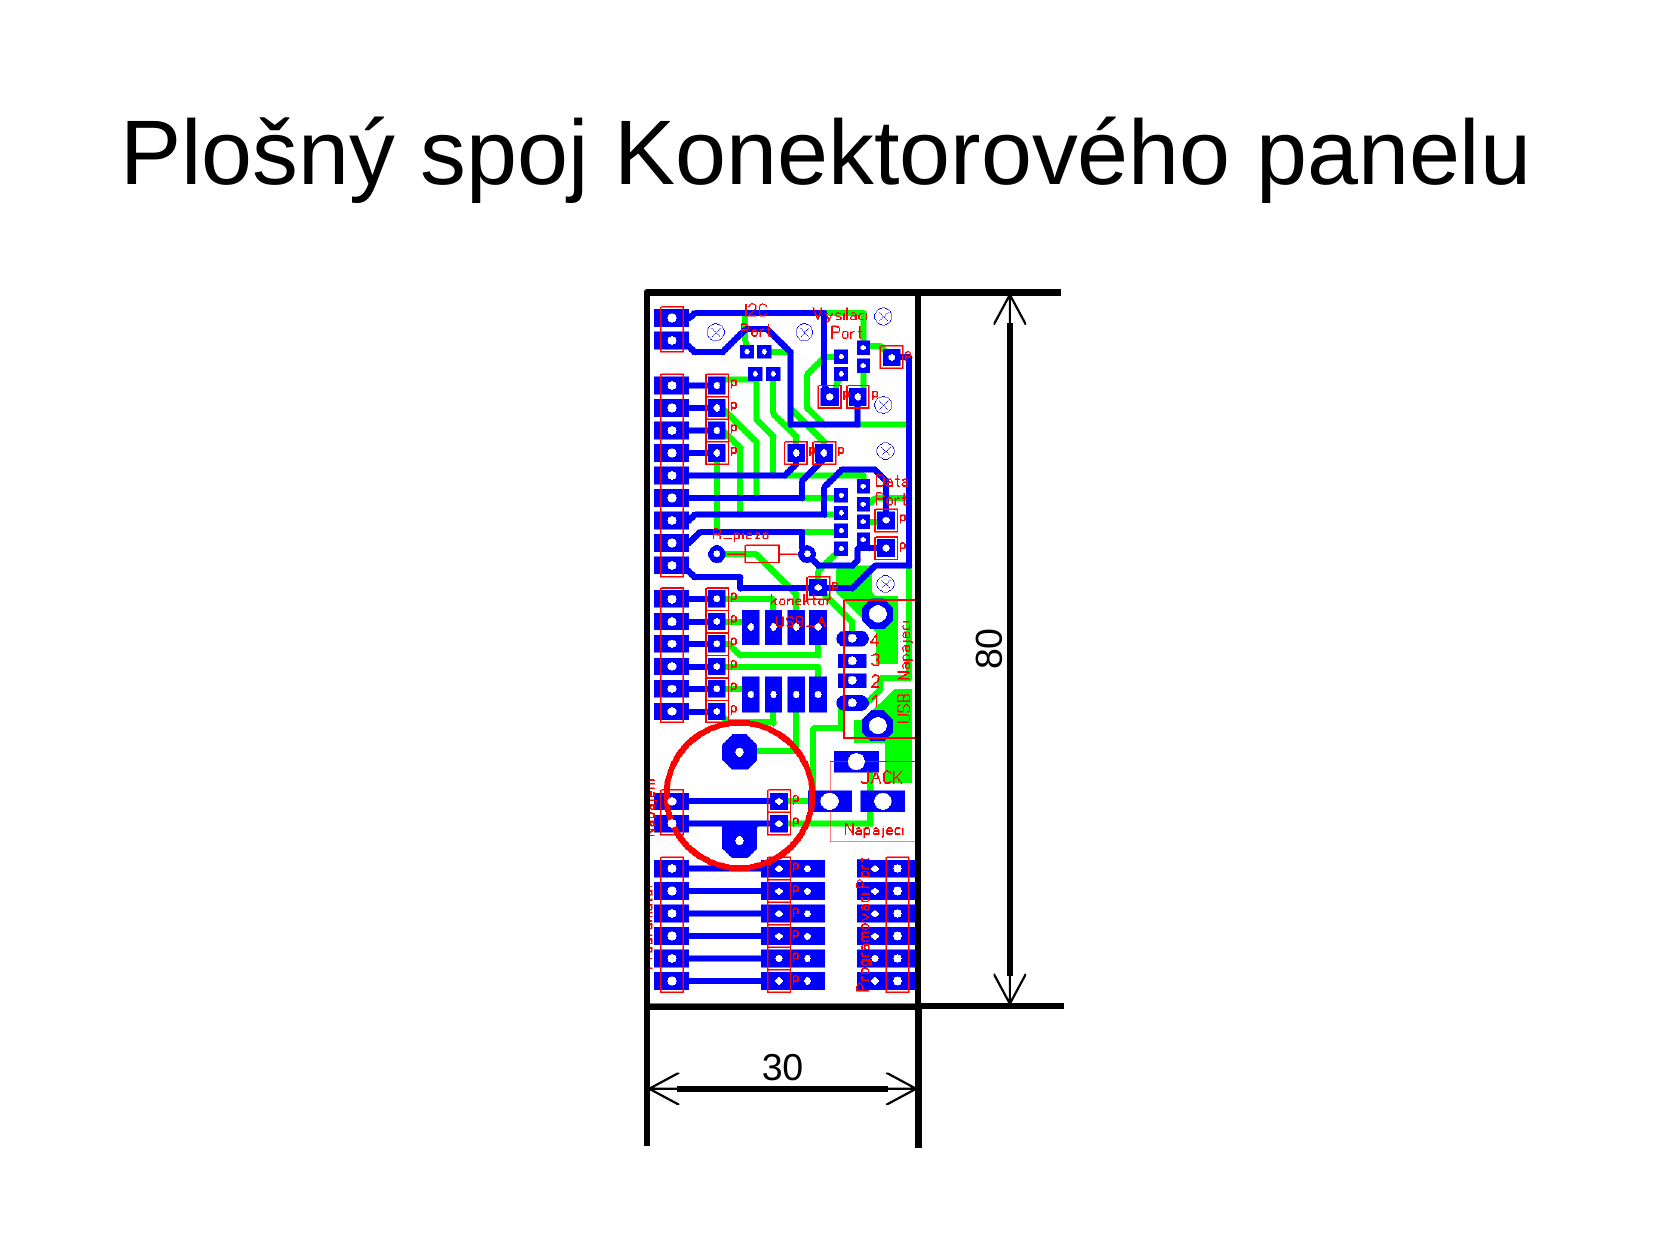

# Plošný spoj Konektorového panelu
80
30